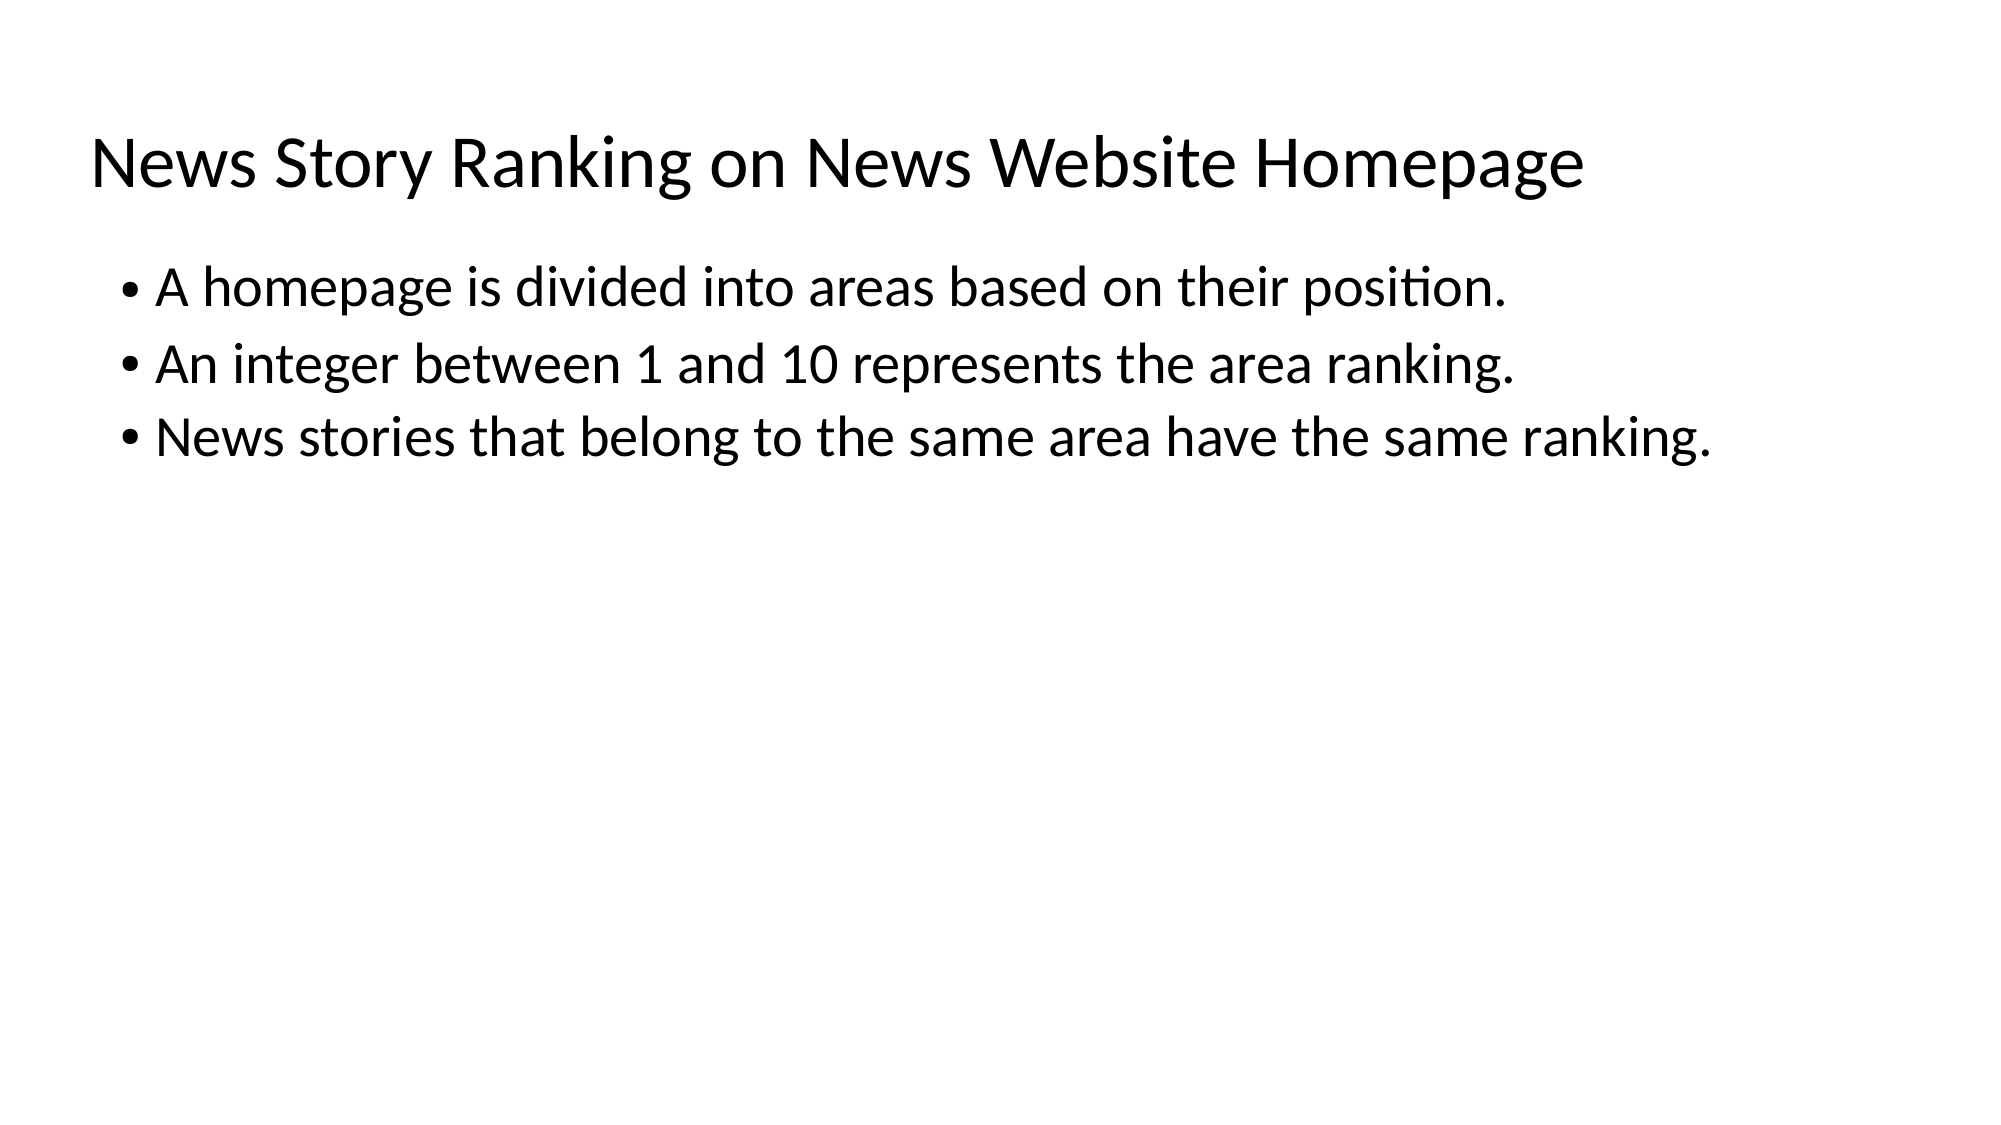

# News Story Ranking on News Website Homepage
A homepage is divided into areas based on their position.
An integer between 1 and 10 represents the area ranking.
News stories that belong to the same area have the same ranking.